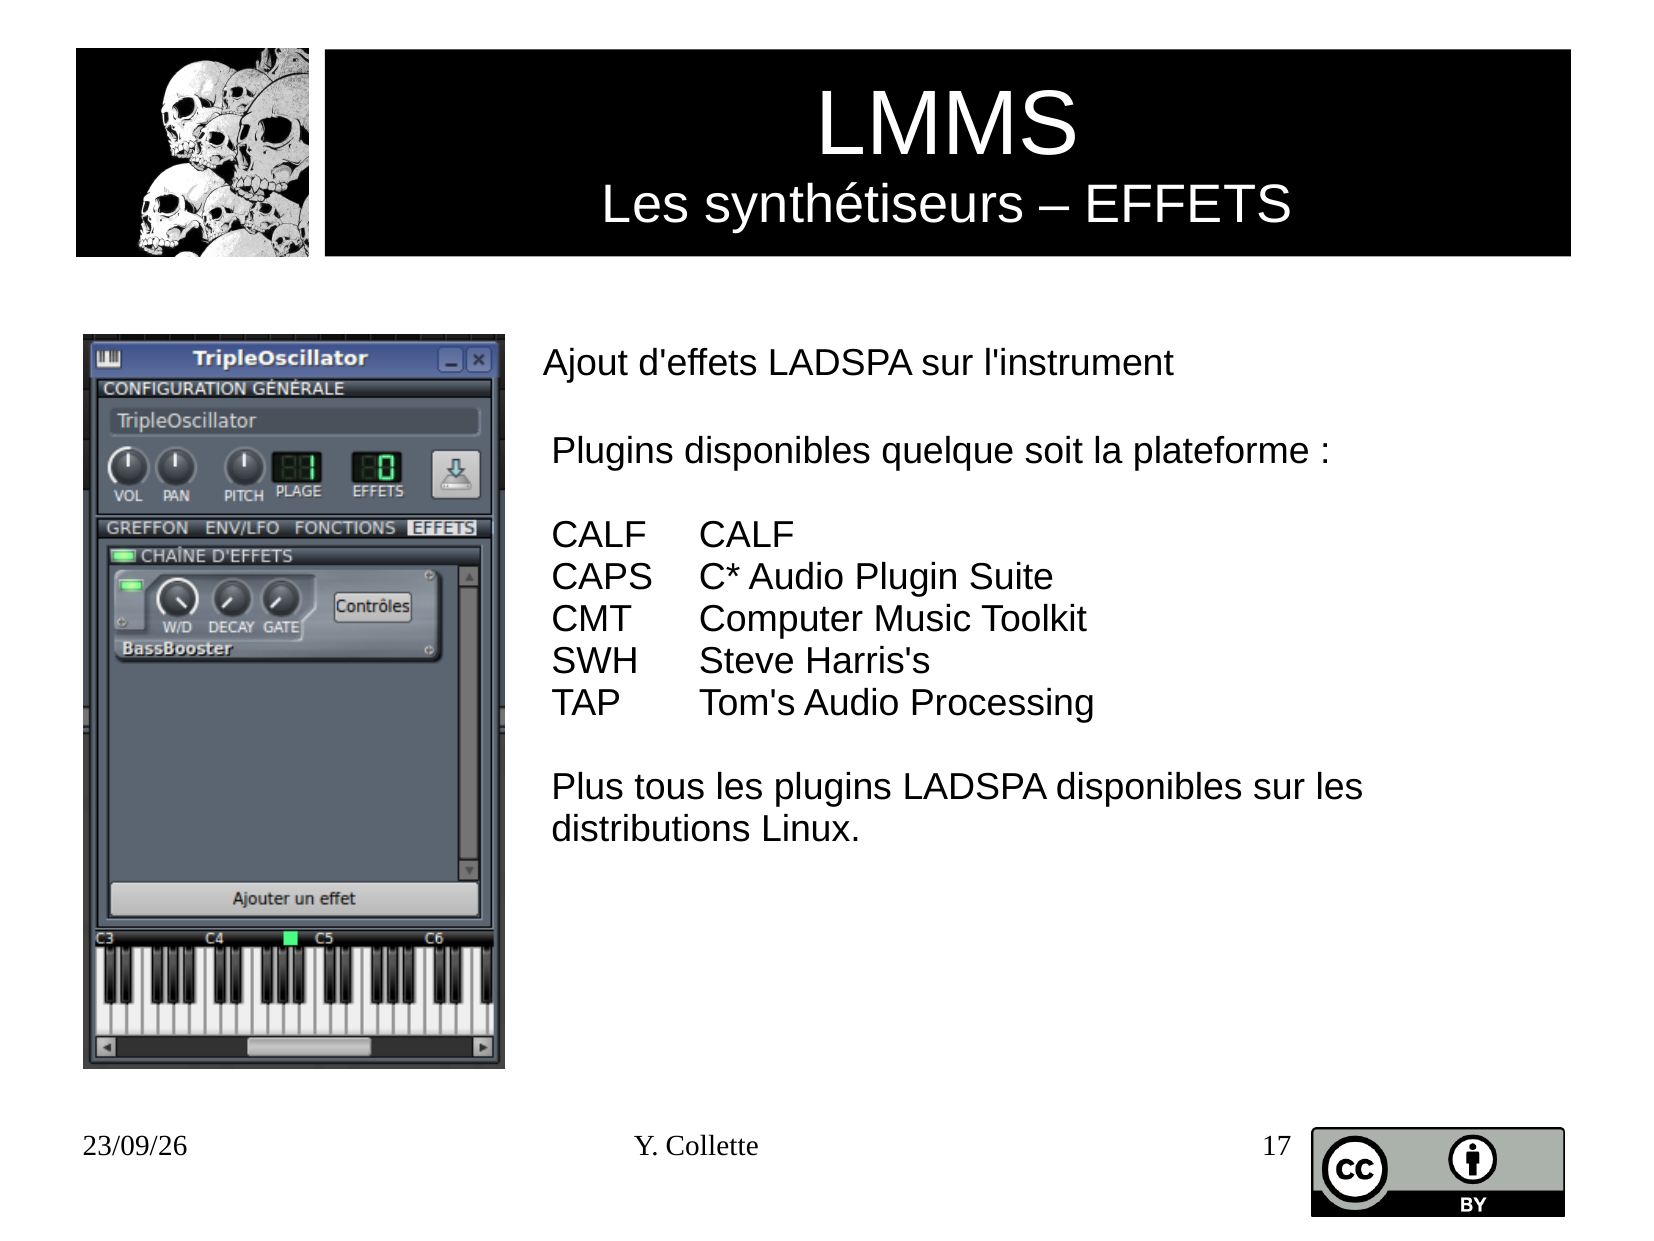

# LMMS Les synthétiseurs – EFFETS
Ajout d'effets LADSPA sur l'instrument
Plugins disponibles quelque soit la plateforme :
CALF	CALF
CAPS	C* Audio Plugin Suite
CMT	Computer Music Toolkit
SWH	Steve Harris's
TAP		Tom's Audio Processing
Plus tous les plugins LADSPA disponibles sur les distributions Linux.
Y. Collette
17